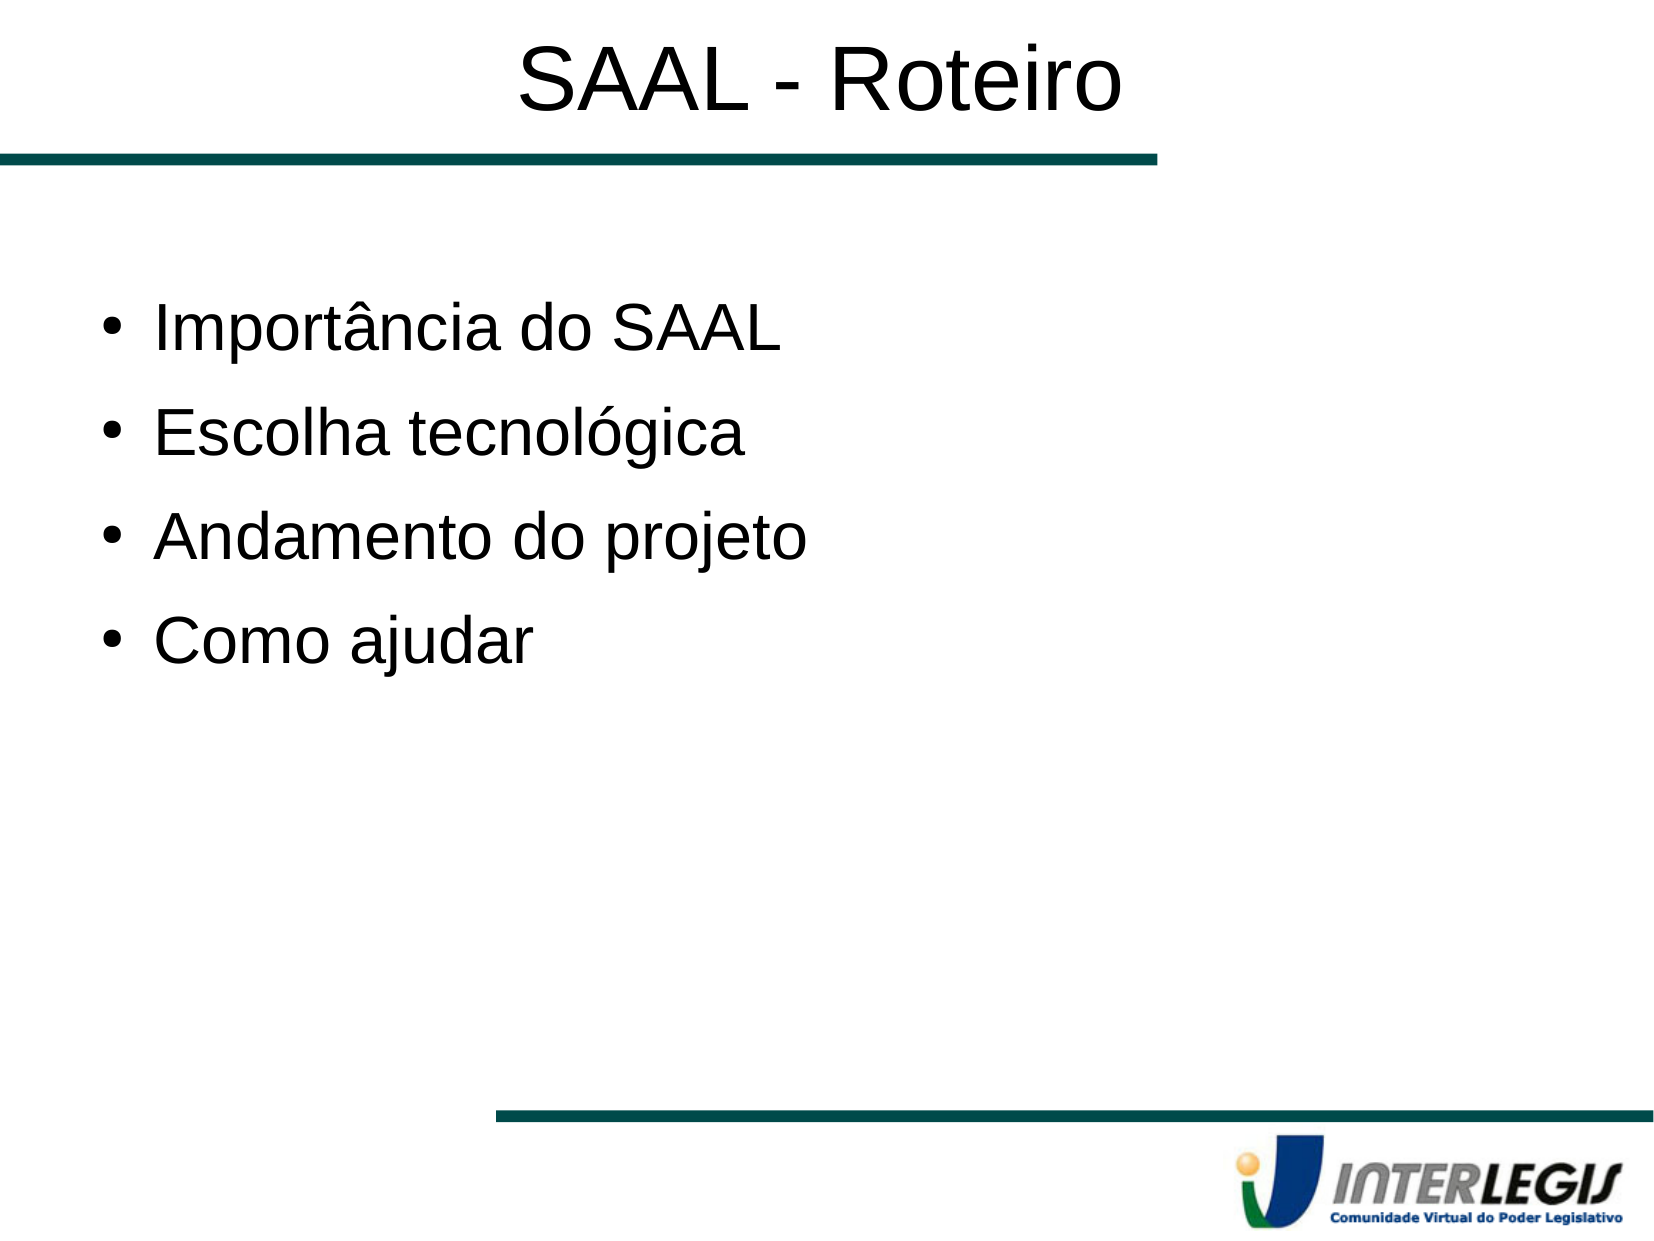

SAAL - Roteiro
# Importância do SAAL
Escolha tecnológica
Andamento do projeto
Como ajudar